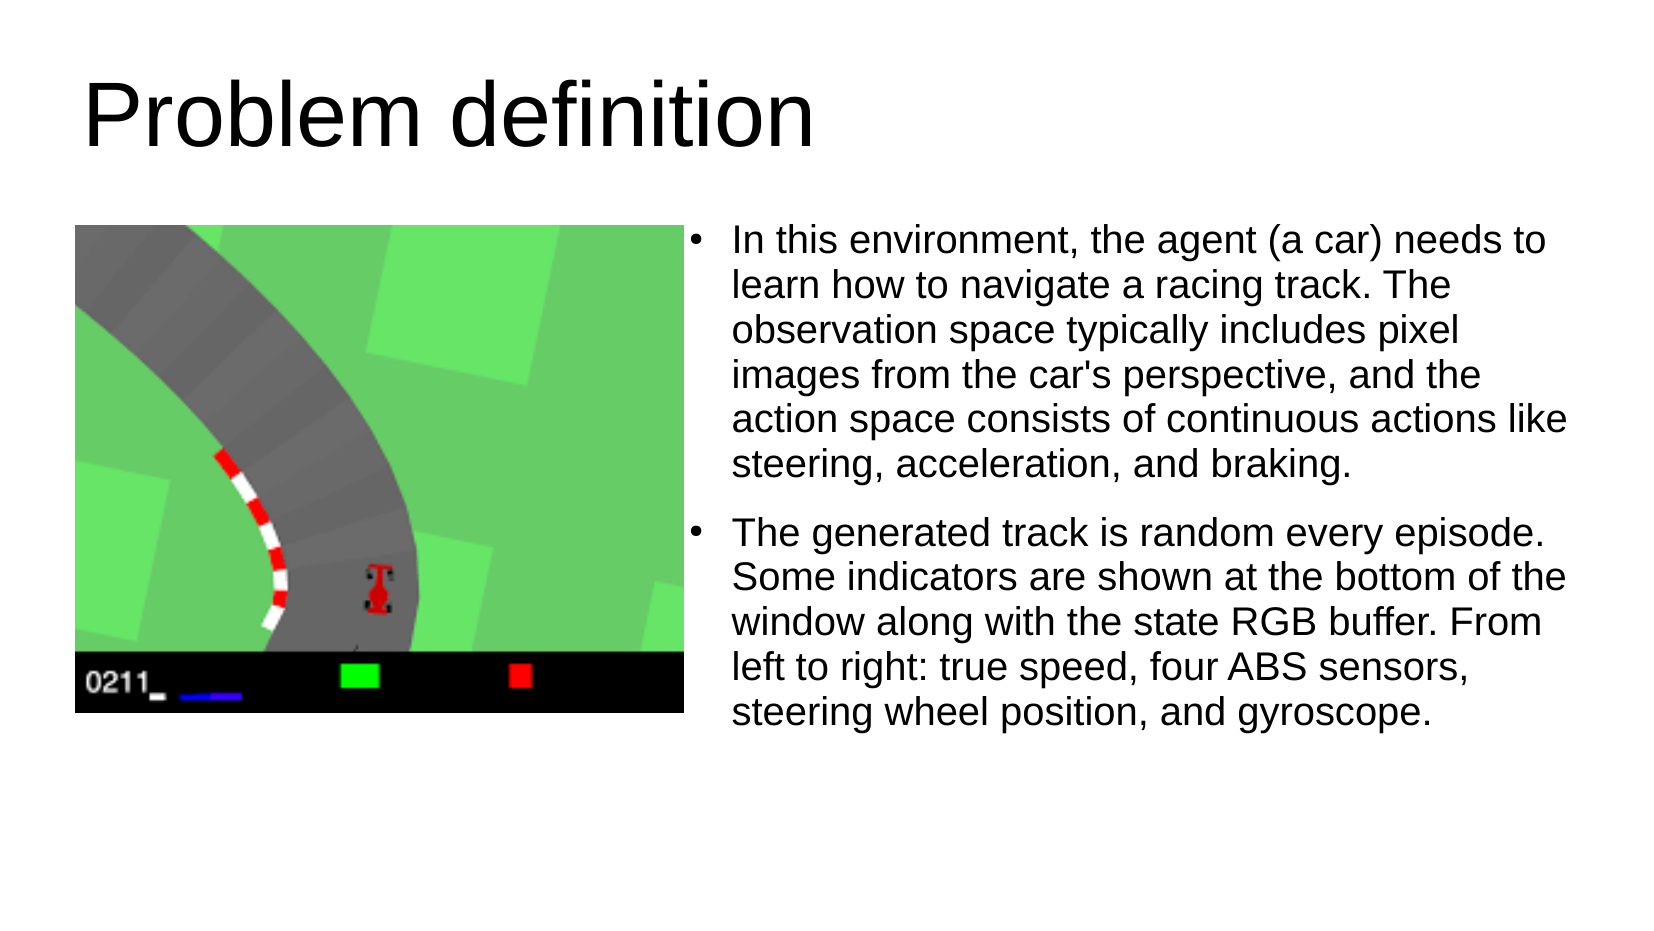

# Problem definition
In this environment, the agent (a car) needs to learn how to navigate a racing track. The observation space typically includes pixel images from the car's perspective, and the action space consists of continuous actions like steering, acceleration, and braking.
The generated track is random every episode. Some indicators are shown at the bottom of the window along with the state RGB buffer. From left to right: true speed, four ABS sensors, steering wheel position, and gyroscope.